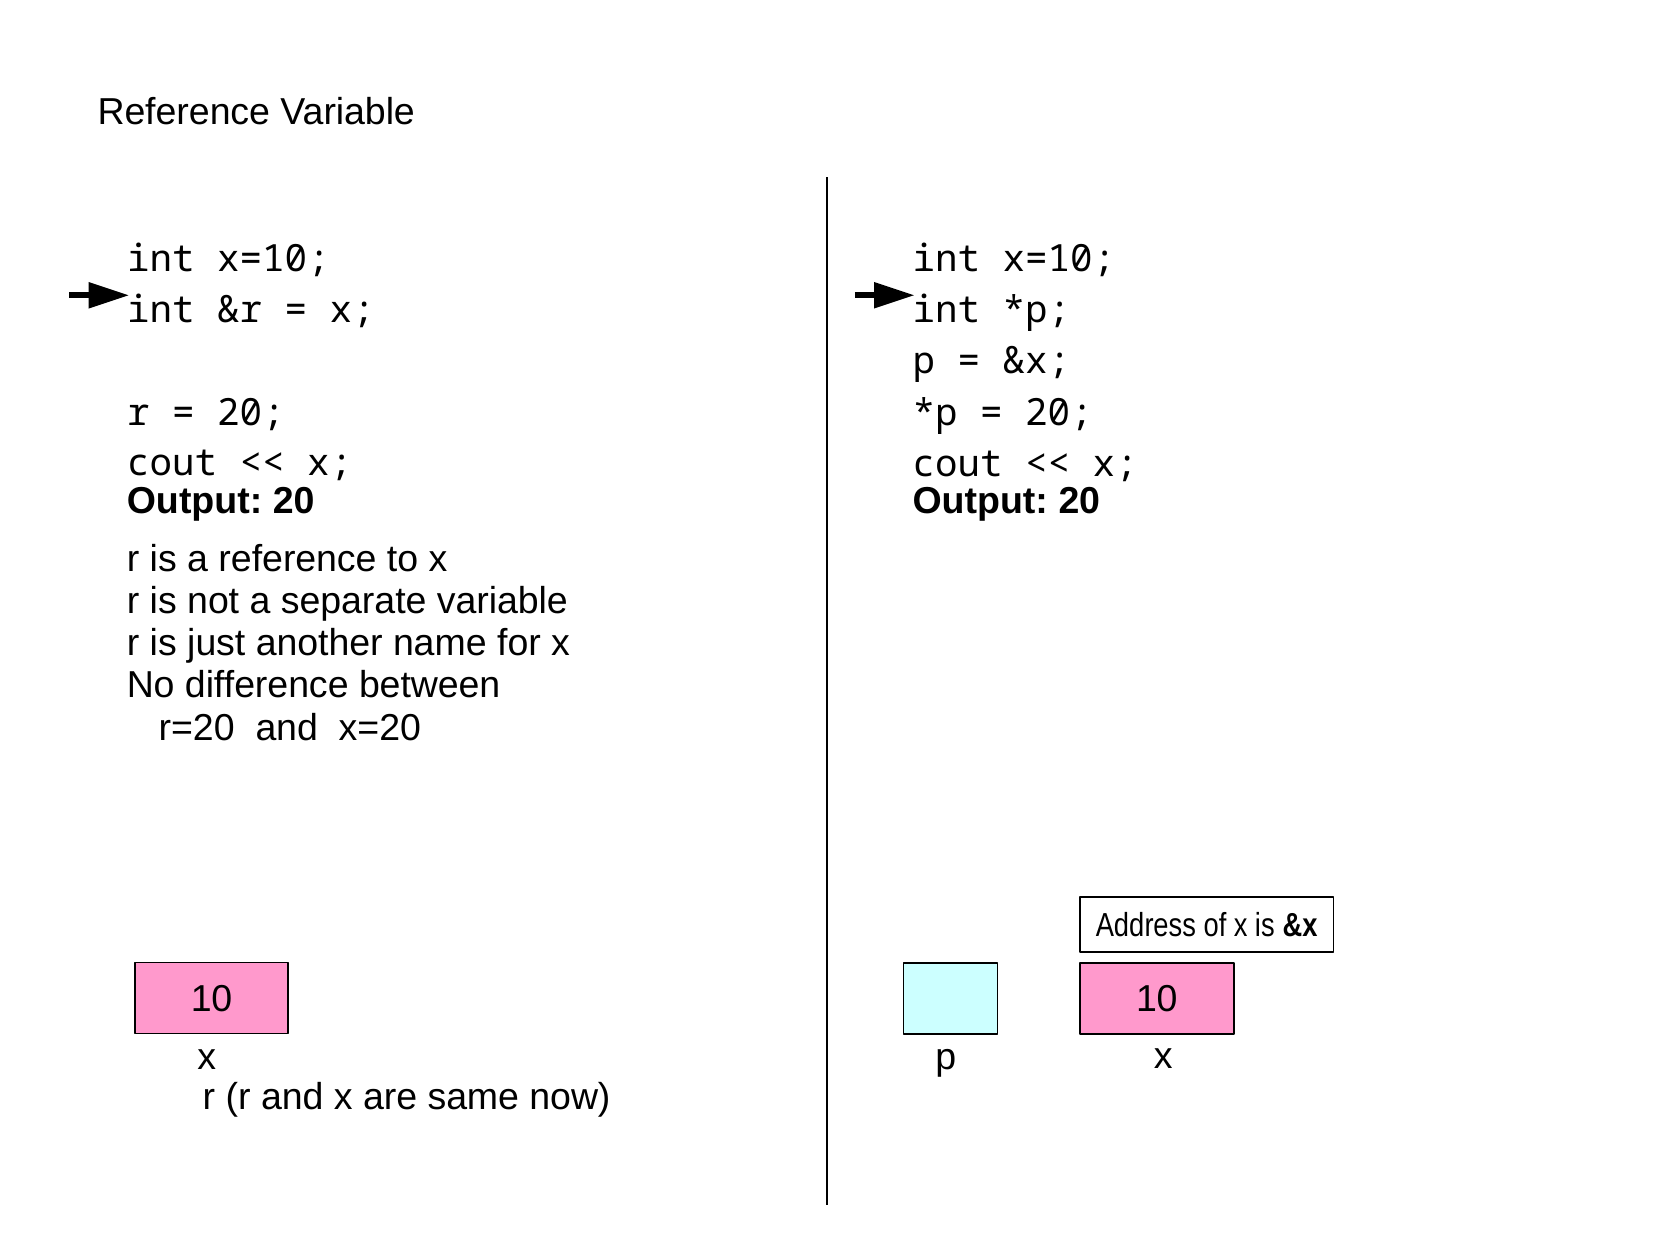

Reference Variable
int x=10;
int &r = x;
r = 20;
cout << x;
int x=10;
int *p;
p = &x;
*p = 20;
cout << x;
Output: 20
Output: 20
r is a reference to x
r is not a separate variable
r is just another name for x
No difference between
 r=20 and x=20
Address of x is &x
10
10
x
x
p
r (r and x are same now)